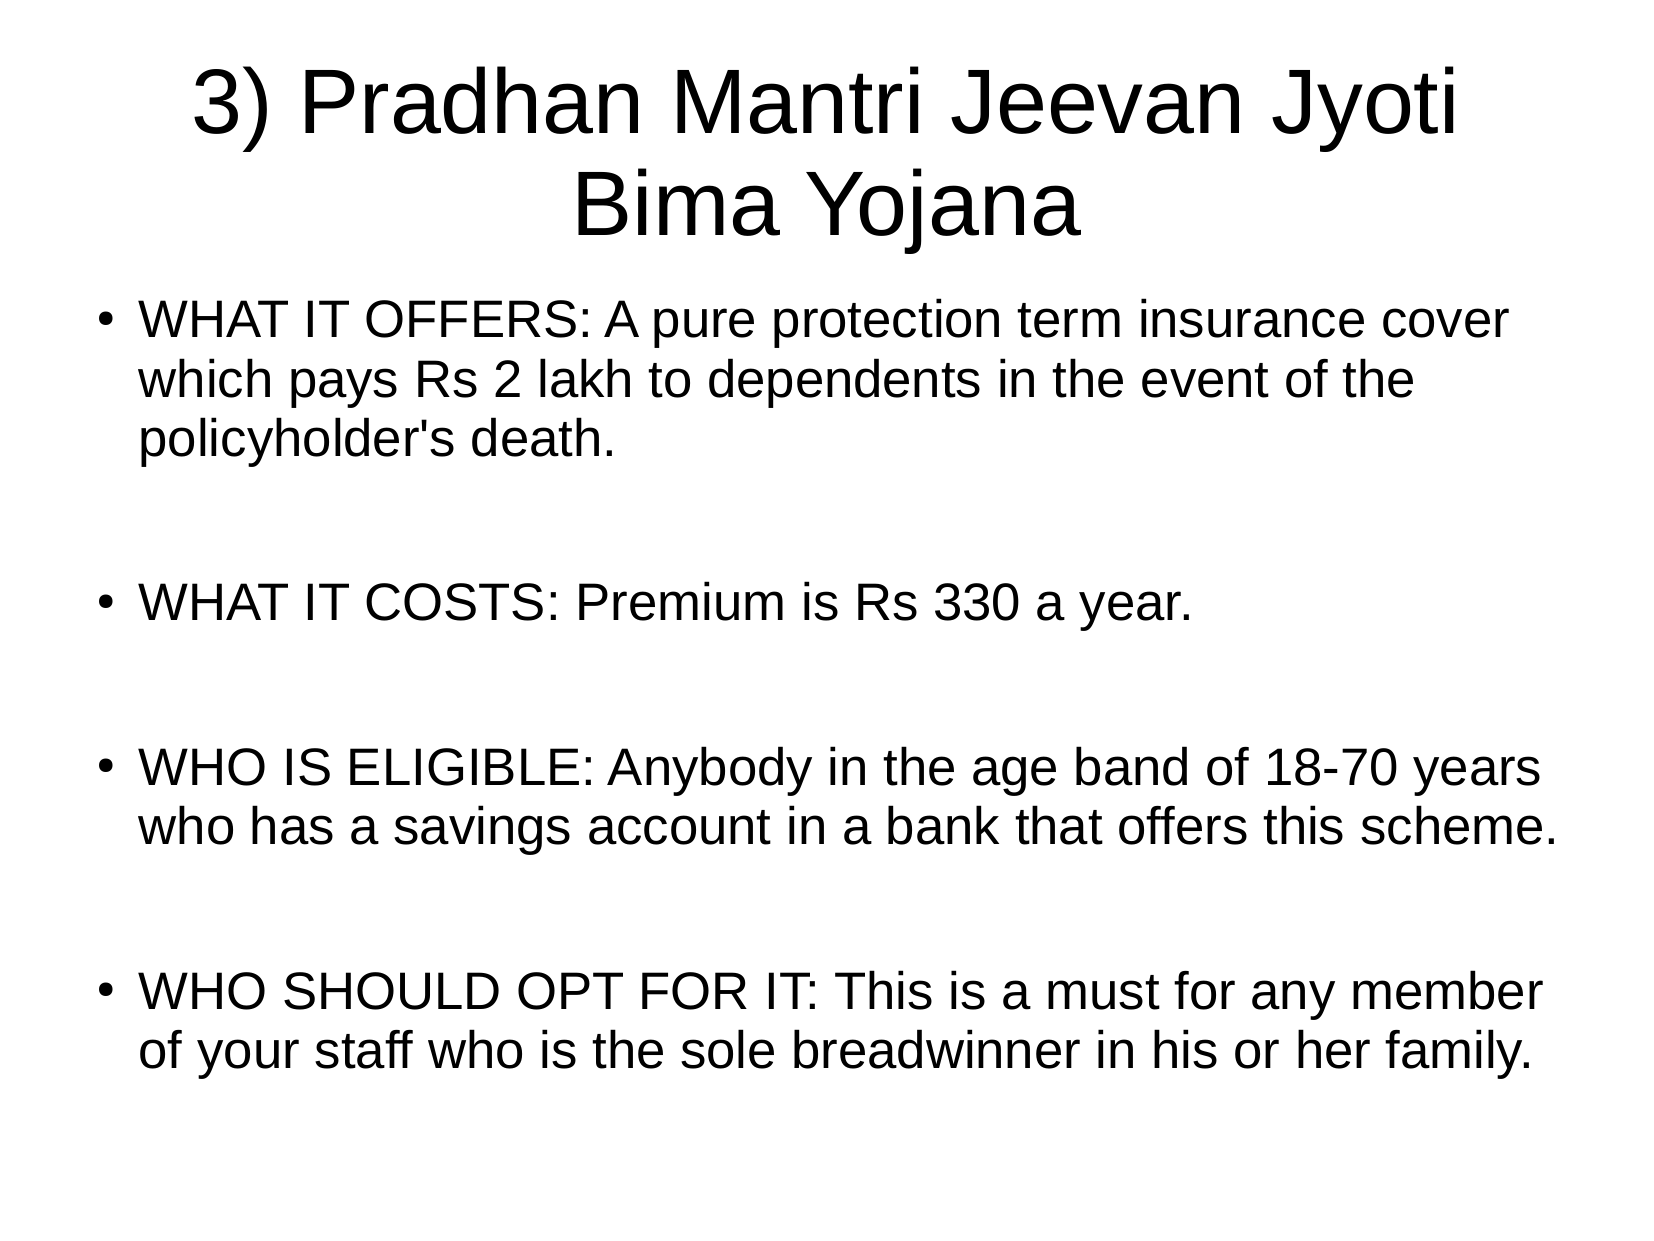

# 3) Pradhan Mantri Jeevan Jyoti Bima Yojana
WHAT IT OFFERS: A pure protection term insurance cover which pays Rs 2 lakh to dependents in the event of the policyholder's death.
WHAT IT COSTS: Premium is Rs 330 a year.
WHO IS ELIGIBLE: Anybody in the age band of 18-70 years who has a savings account in a bank that offers this scheme.
WHO SHOULD OPT FOR IT: This is a must for any member of your staff who is the sole breadwinner in his or her family.